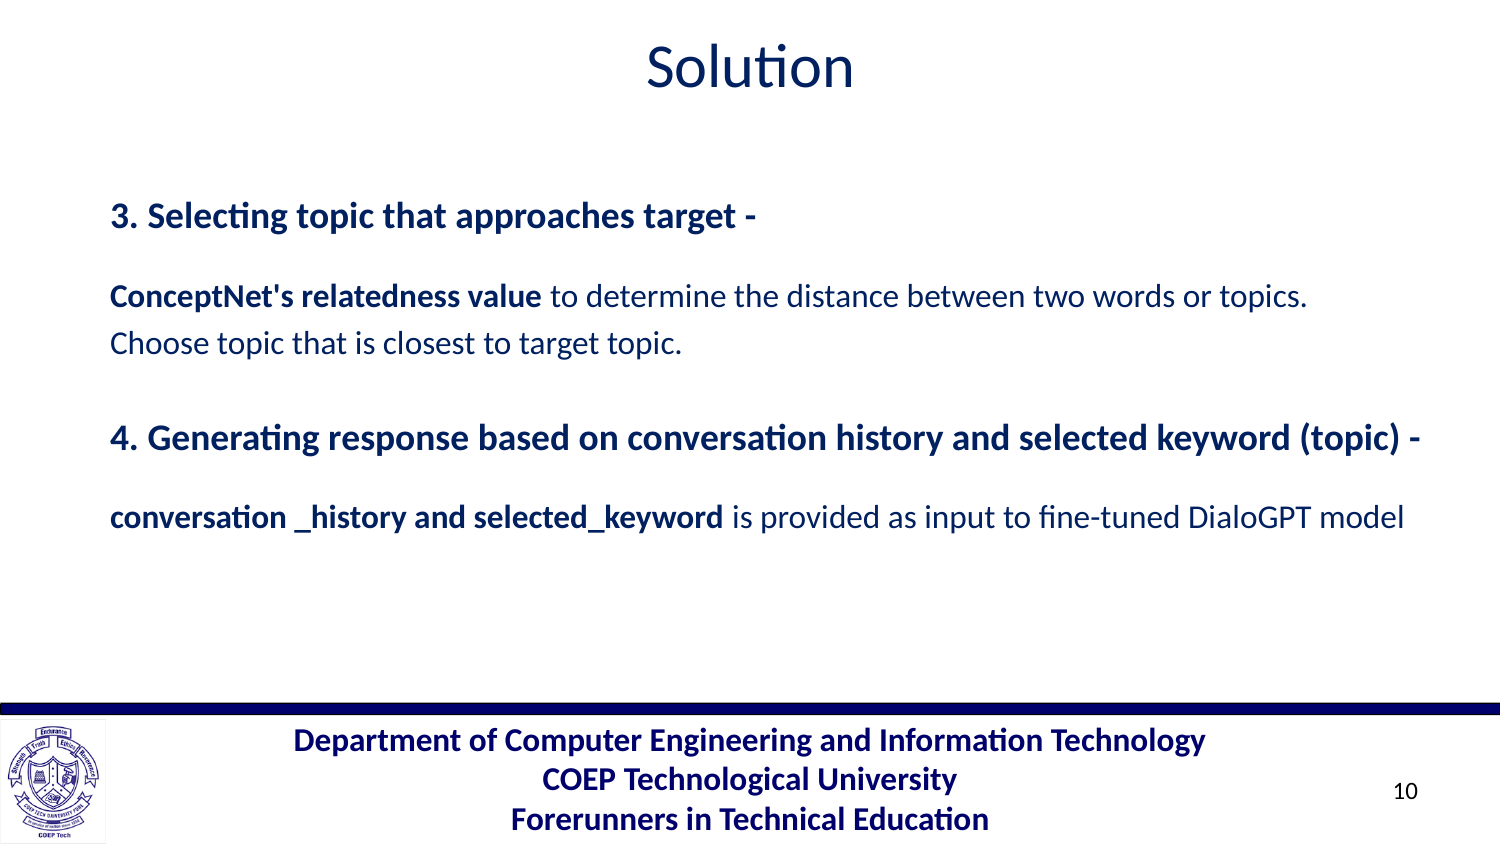

Solution
3. Selecting topic that approaches target -
ConceptNet's relatedness value to determine the distance between two words or topics.
Choose topic that is closest to target topic.
4. Generating response based on conversation history and selected keyword (topic) -
conversation _history and selected_keyword is provided as input to fine-tuned DialoGPT model
Department of Computer Engineering and Information Technology
COEP Technological University
Forerunners in Technical Education
10